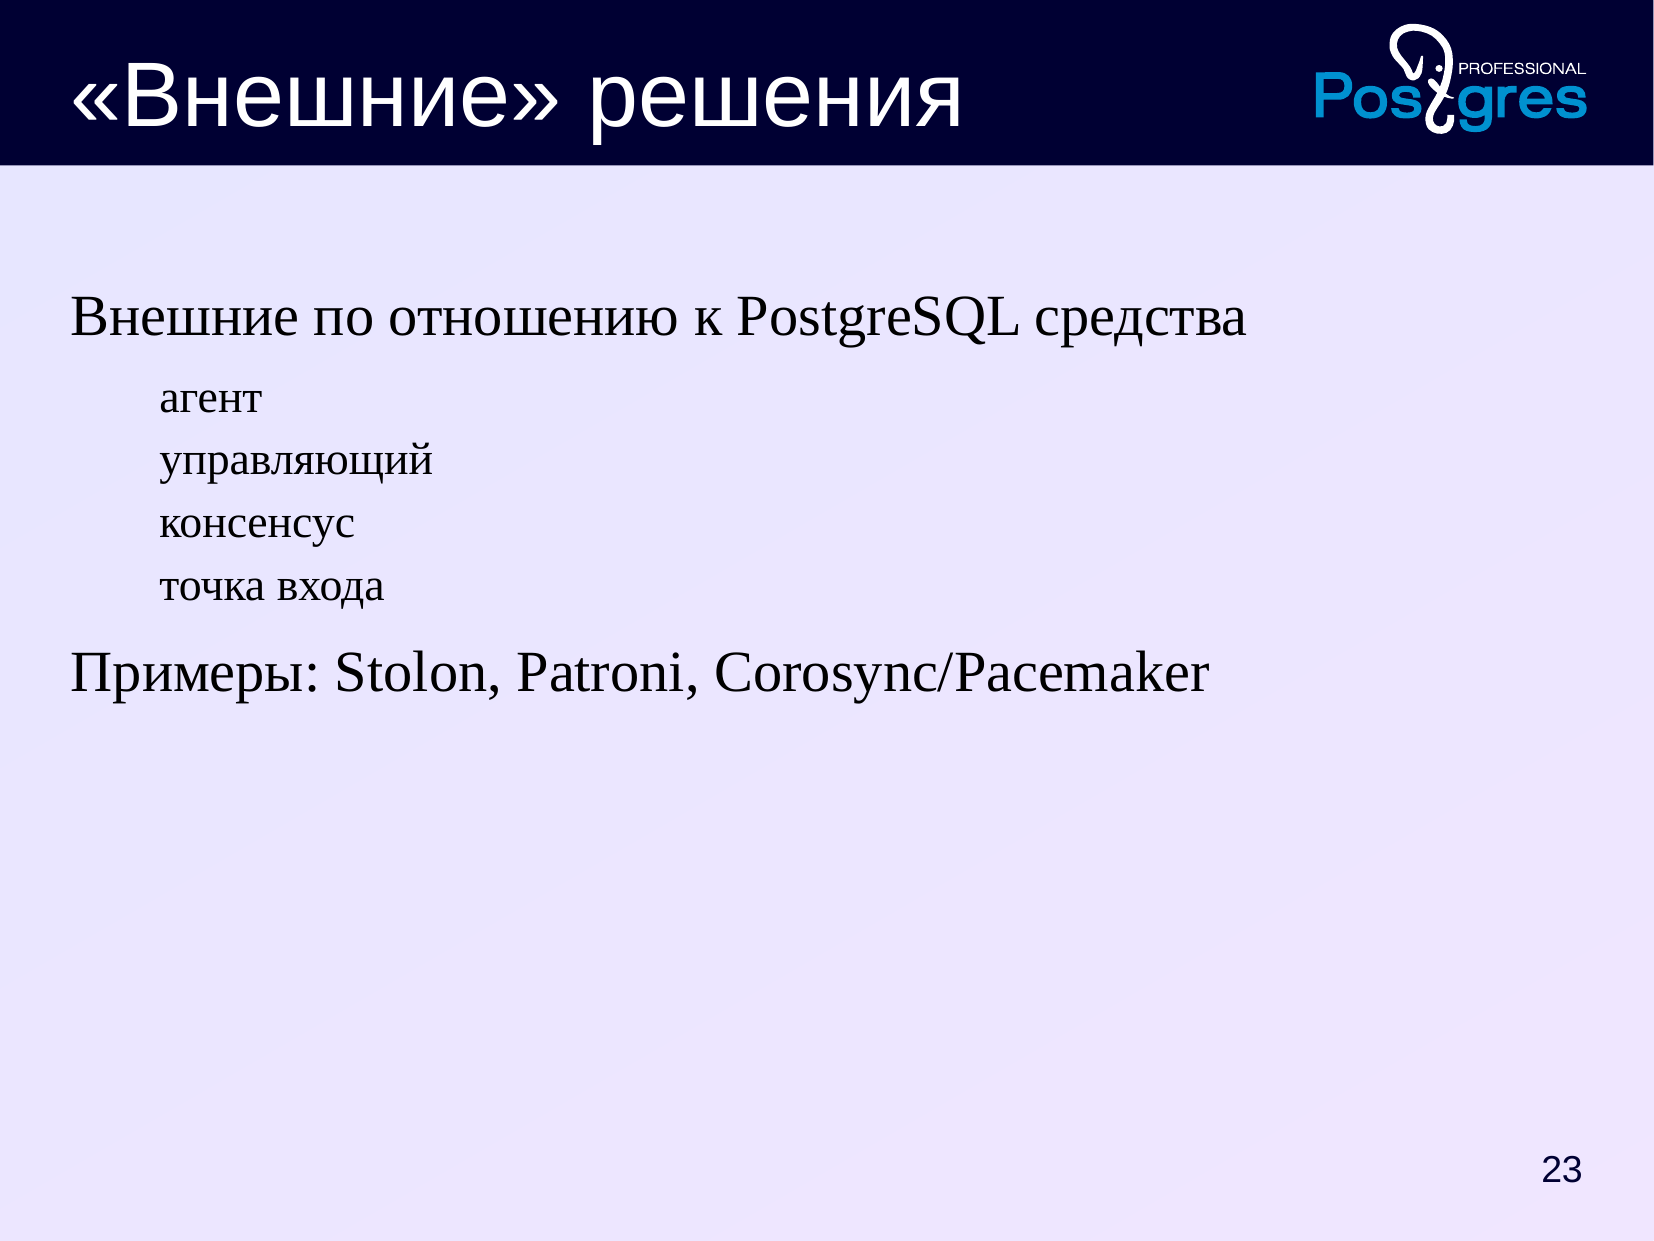

# «Внешние» решения
Внешние по отношению к PostgreSQL средства
агент
управляющий
консенсус
точка входа
Примеры: Stolon, Patroni, Corosync/Pacemaker